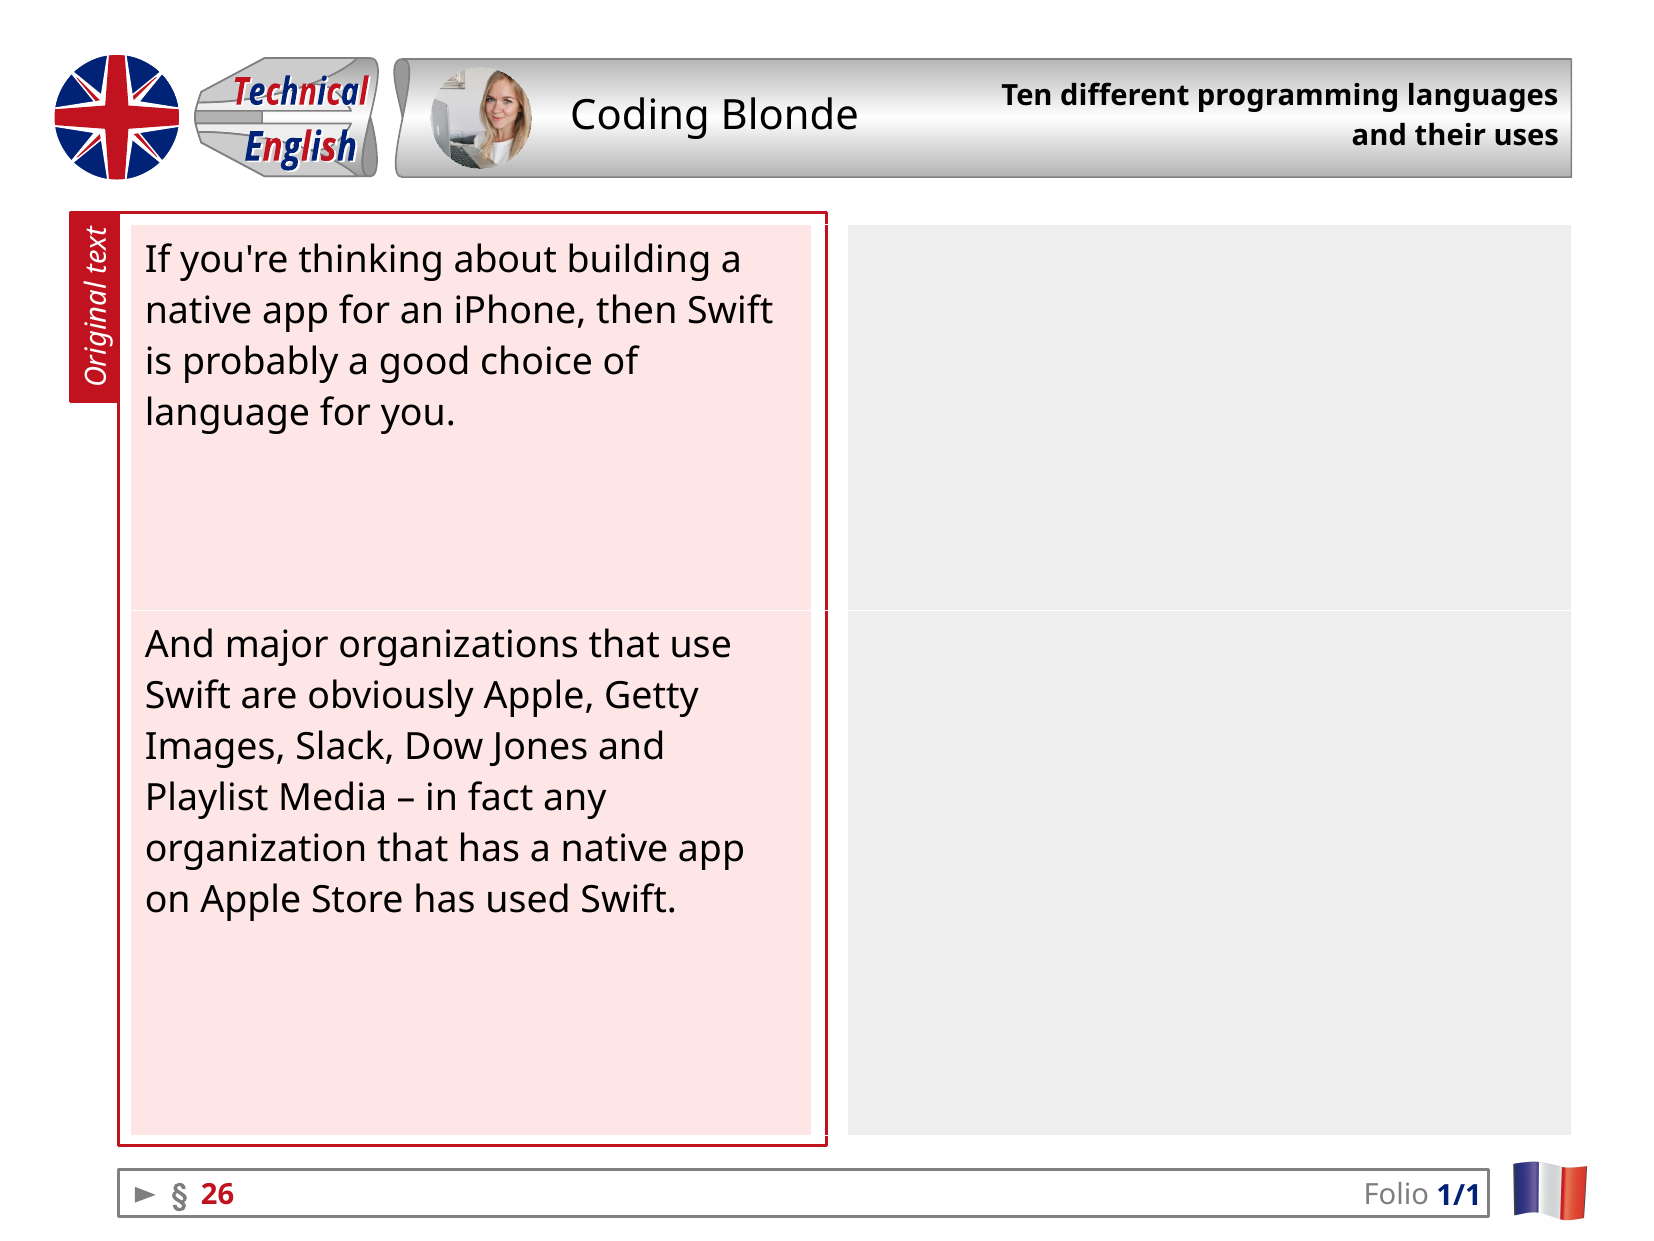

#
| If you're thinking about building a native app for an iPhone, then Swift is probably a good choice of language for you. | | |
| --- | --- | --- |
| And major organizations that use Swift are obviously Apple, Getty Images, Slack, Dow Jones and Playlist Media – in fact any organization that has a native app on Apple Store has used Swift. | | |
26
1/1